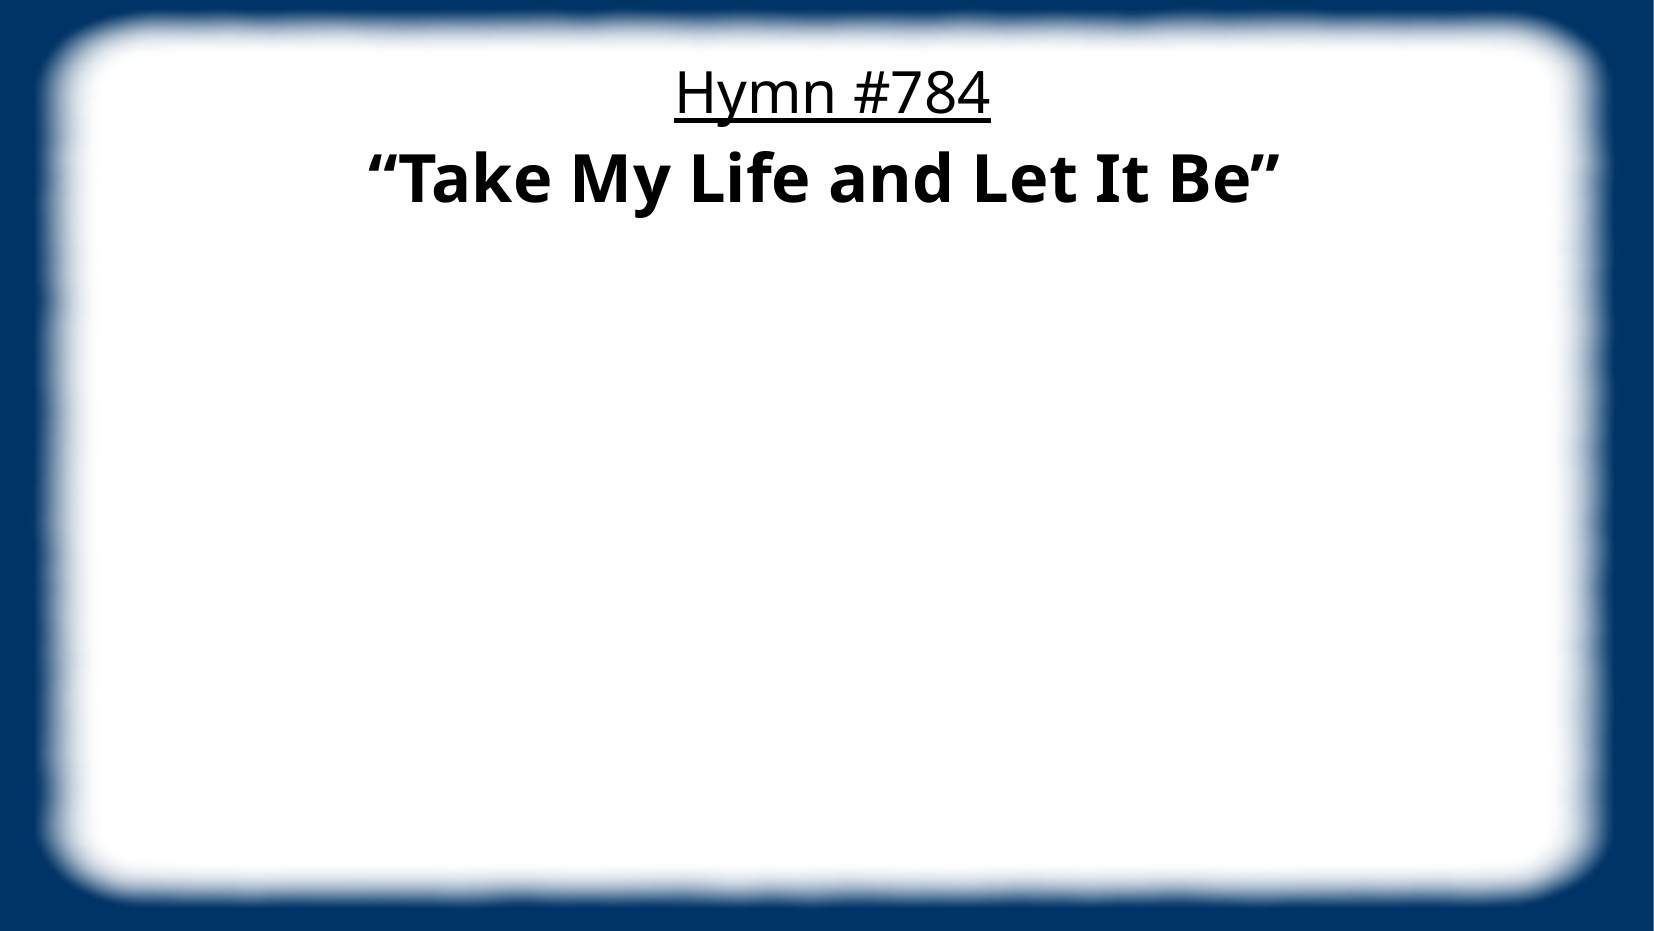

Hymn #784
“Take My Life and Let It Be”